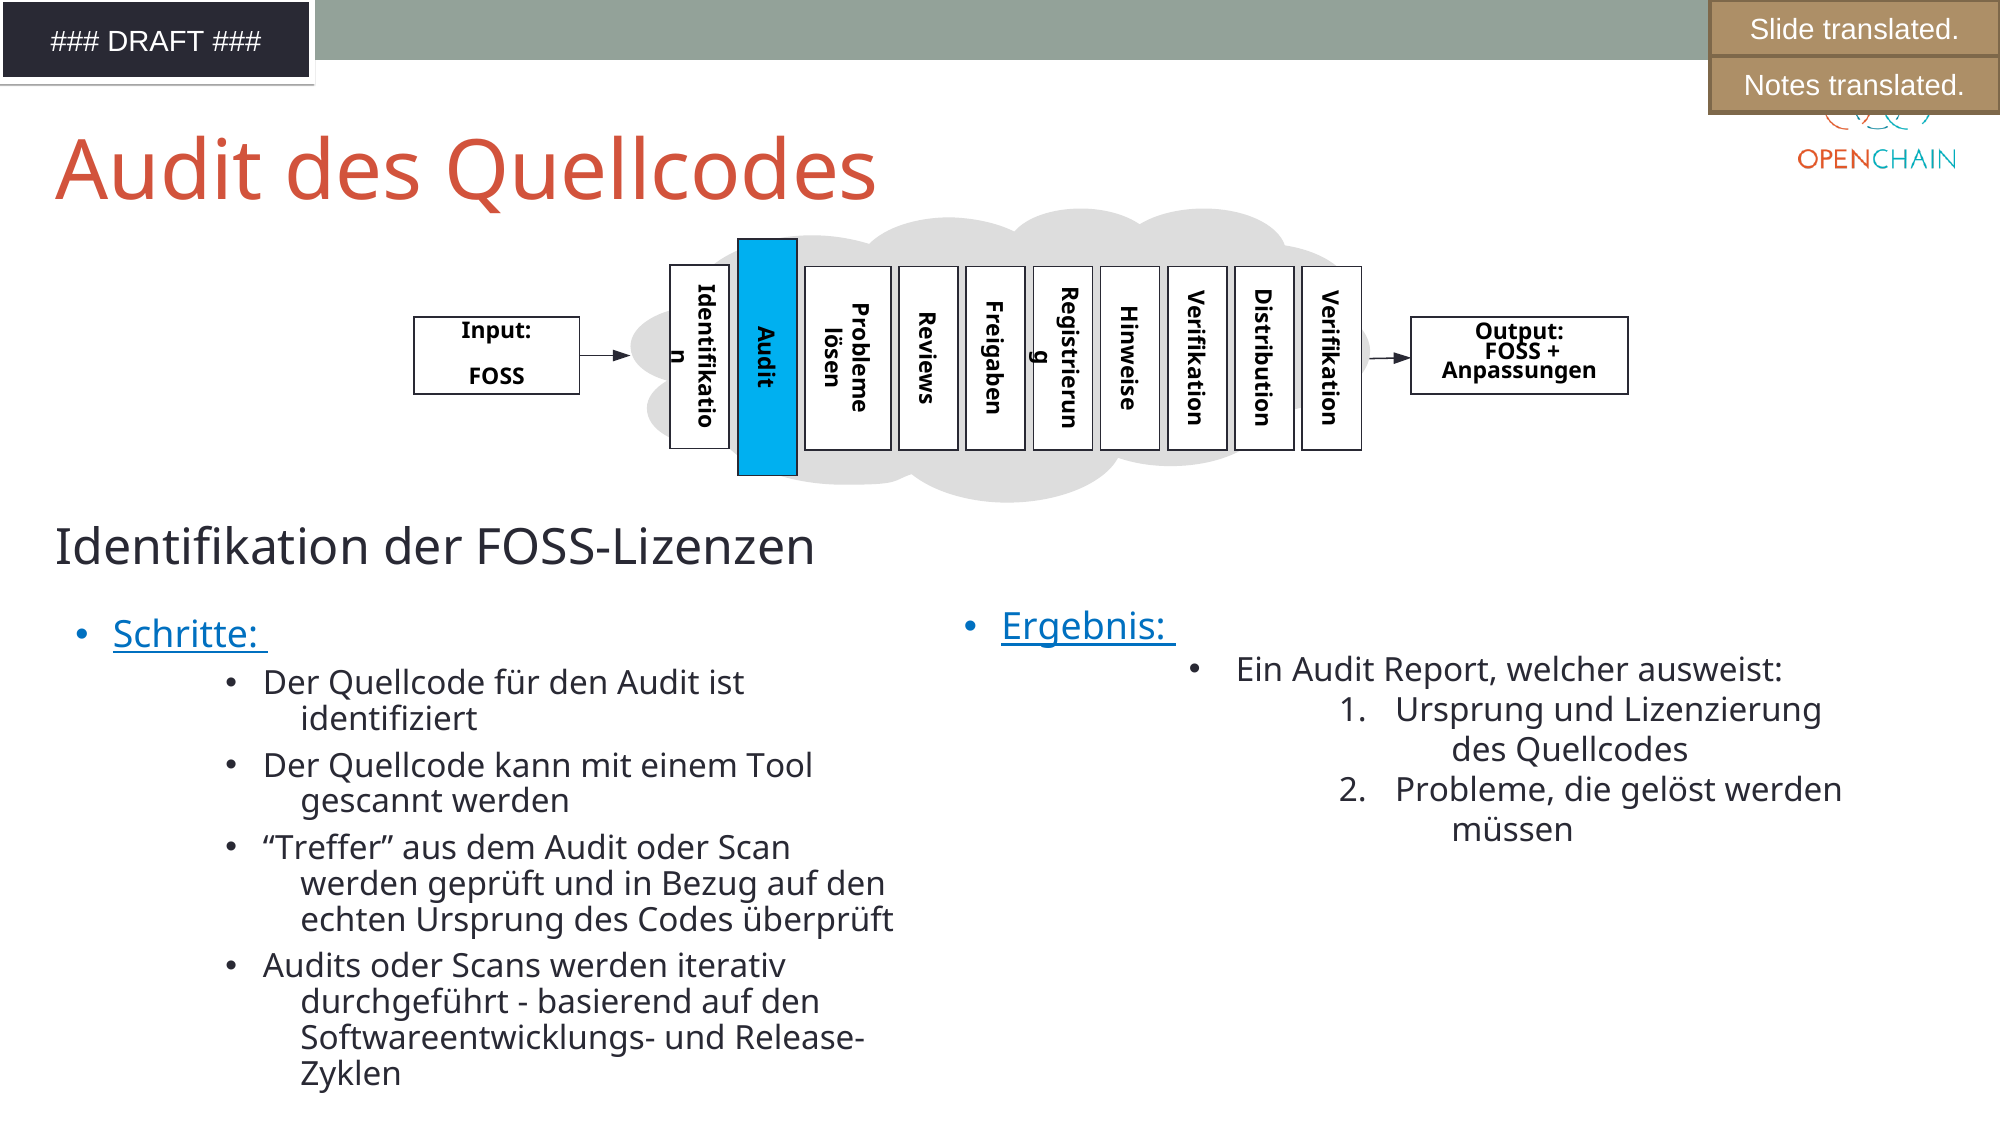

GFX translated.
Slide translated.
Notes translated.
Audit des Quellcodes
Probleme lösen
Input:
FOSS
Output:
 FOSS + Anpassungen
Identifikation
Audit
Reviews
Freigaben
Registrierung
Hinweise
Verifikation
Distribution
Verifikation
Identifikation der FOSS-Lizenzen
Ergebnis:
Ein Audit Report, welcher ausweist:
Ursprung und Lizenzierung des Quellcodes
Probleme, die gelöst werden müssen
Schritte:
Der Quellcode für den Audit ist identifiziert
Der Quellcode kann mit einem Tool gescannt werden
“Treffer” aus dem Audit oder Scan werden geprüft und in Bezug auf den echten Ursprung des Codes überprüft
Audits oder Scans werden iterativ
durchgeführt - basierend auf den Softwareentwicklungs- und Release-Zyklen